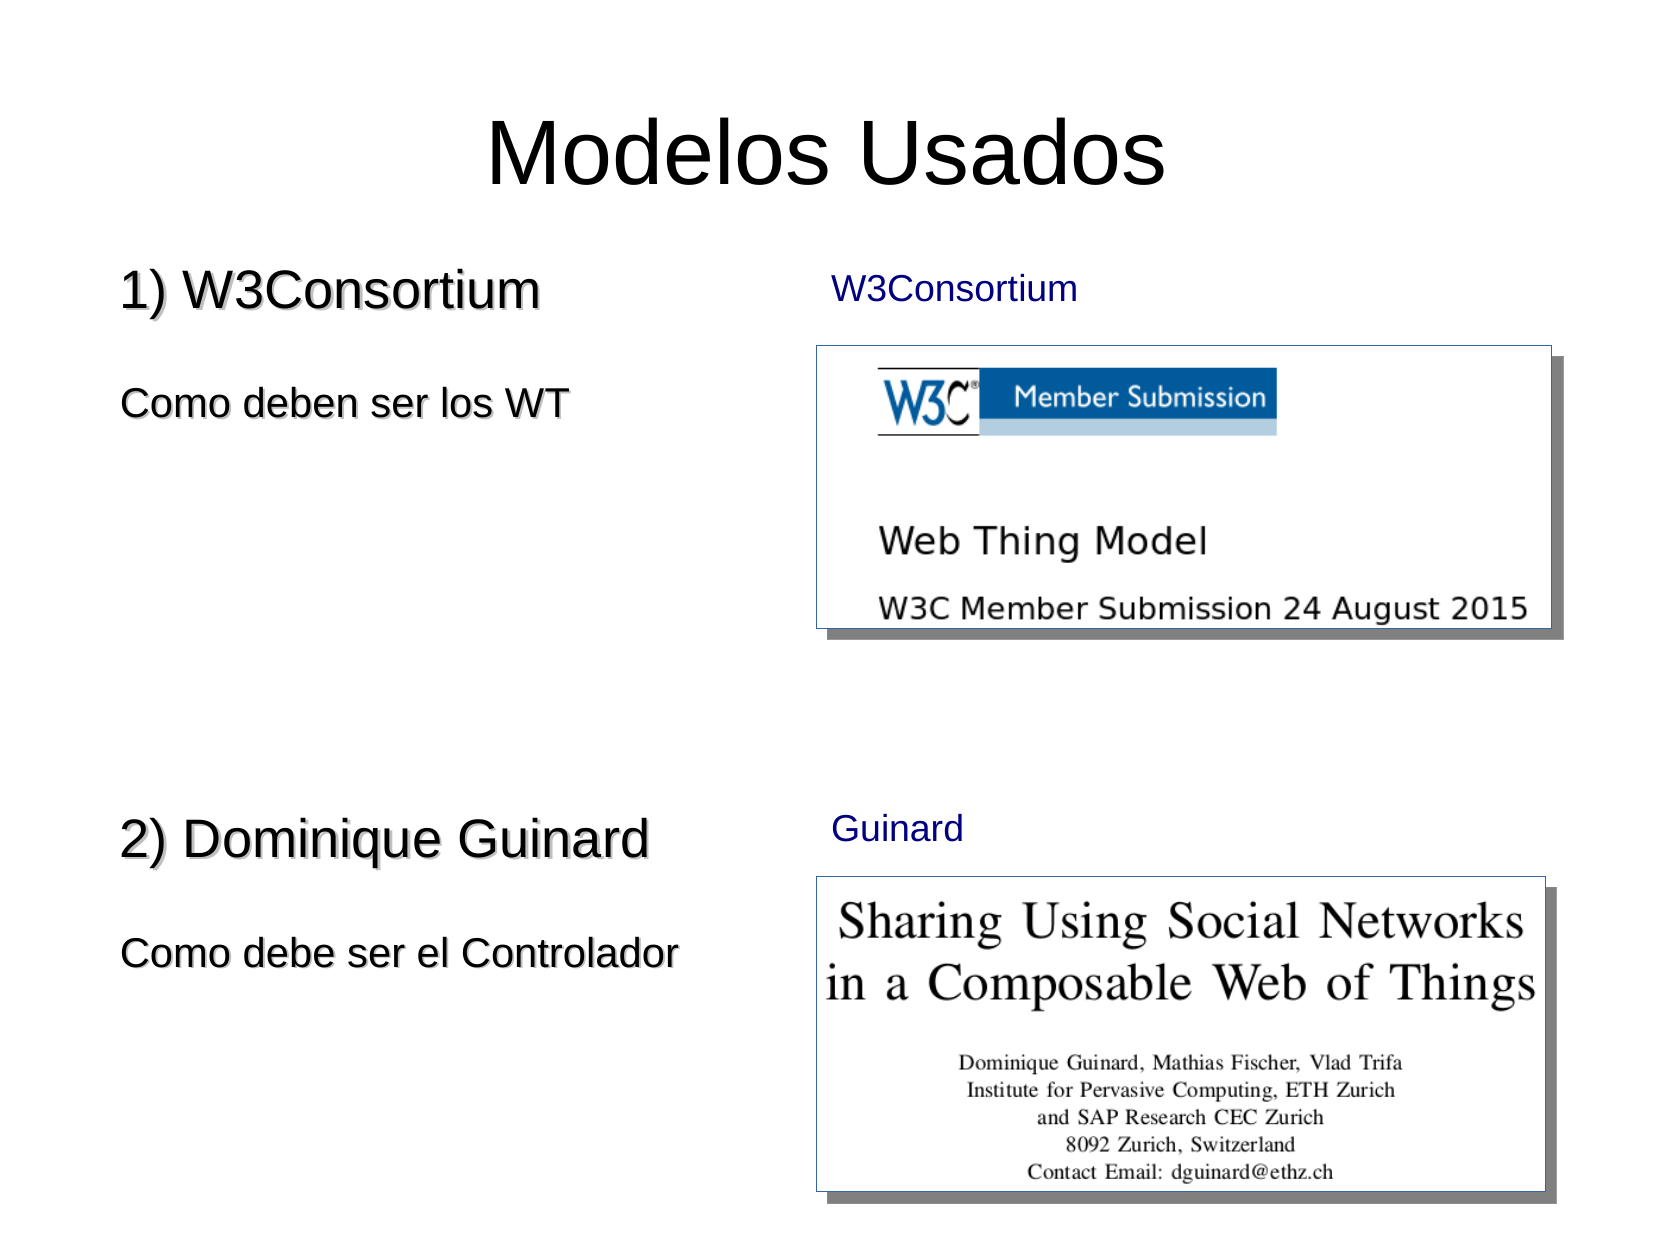

# Modelos Usados
1) W3Consortium
Como deben ser los WT
2) Dominique Guinard
Como debe ser el Controlador
W3Consortium
Guinard